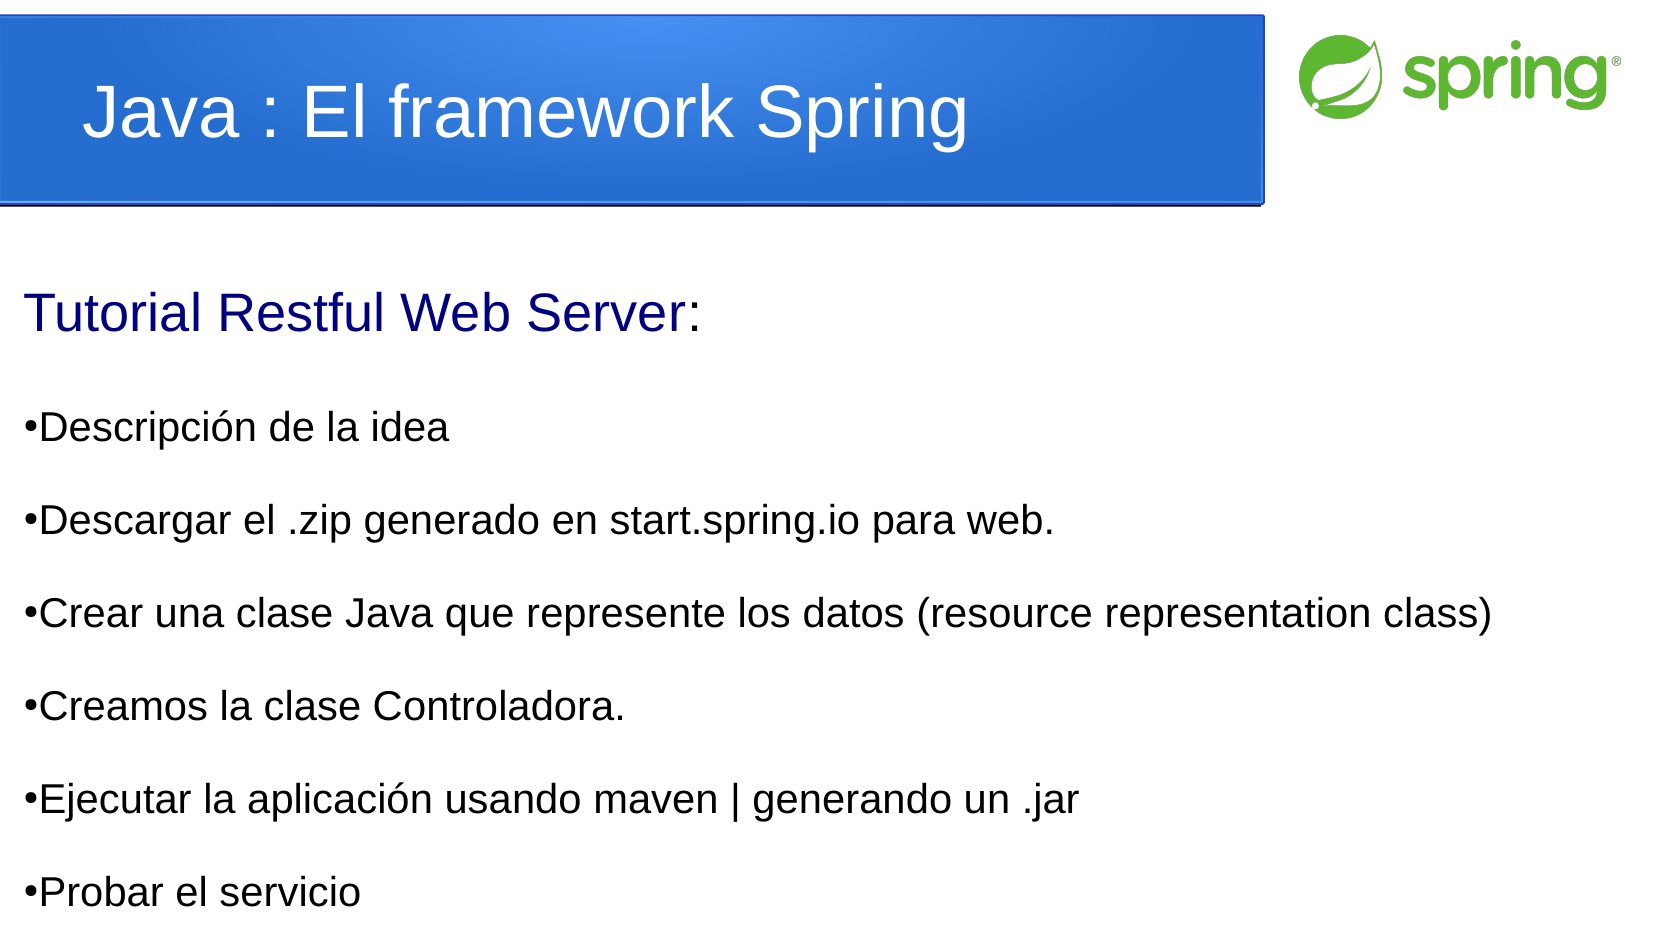

# Java : El framework Spring
Tutorial Restful Web Server:
Descripción de la idea
Descargar el .zip generado en start.spring.io para web.
Crear una clase Java que represente los datos (resource representation class)
Creamos la clase Controladora.
Ejecutar la aplicación usando maven | generando un .jar
Probar el servicio